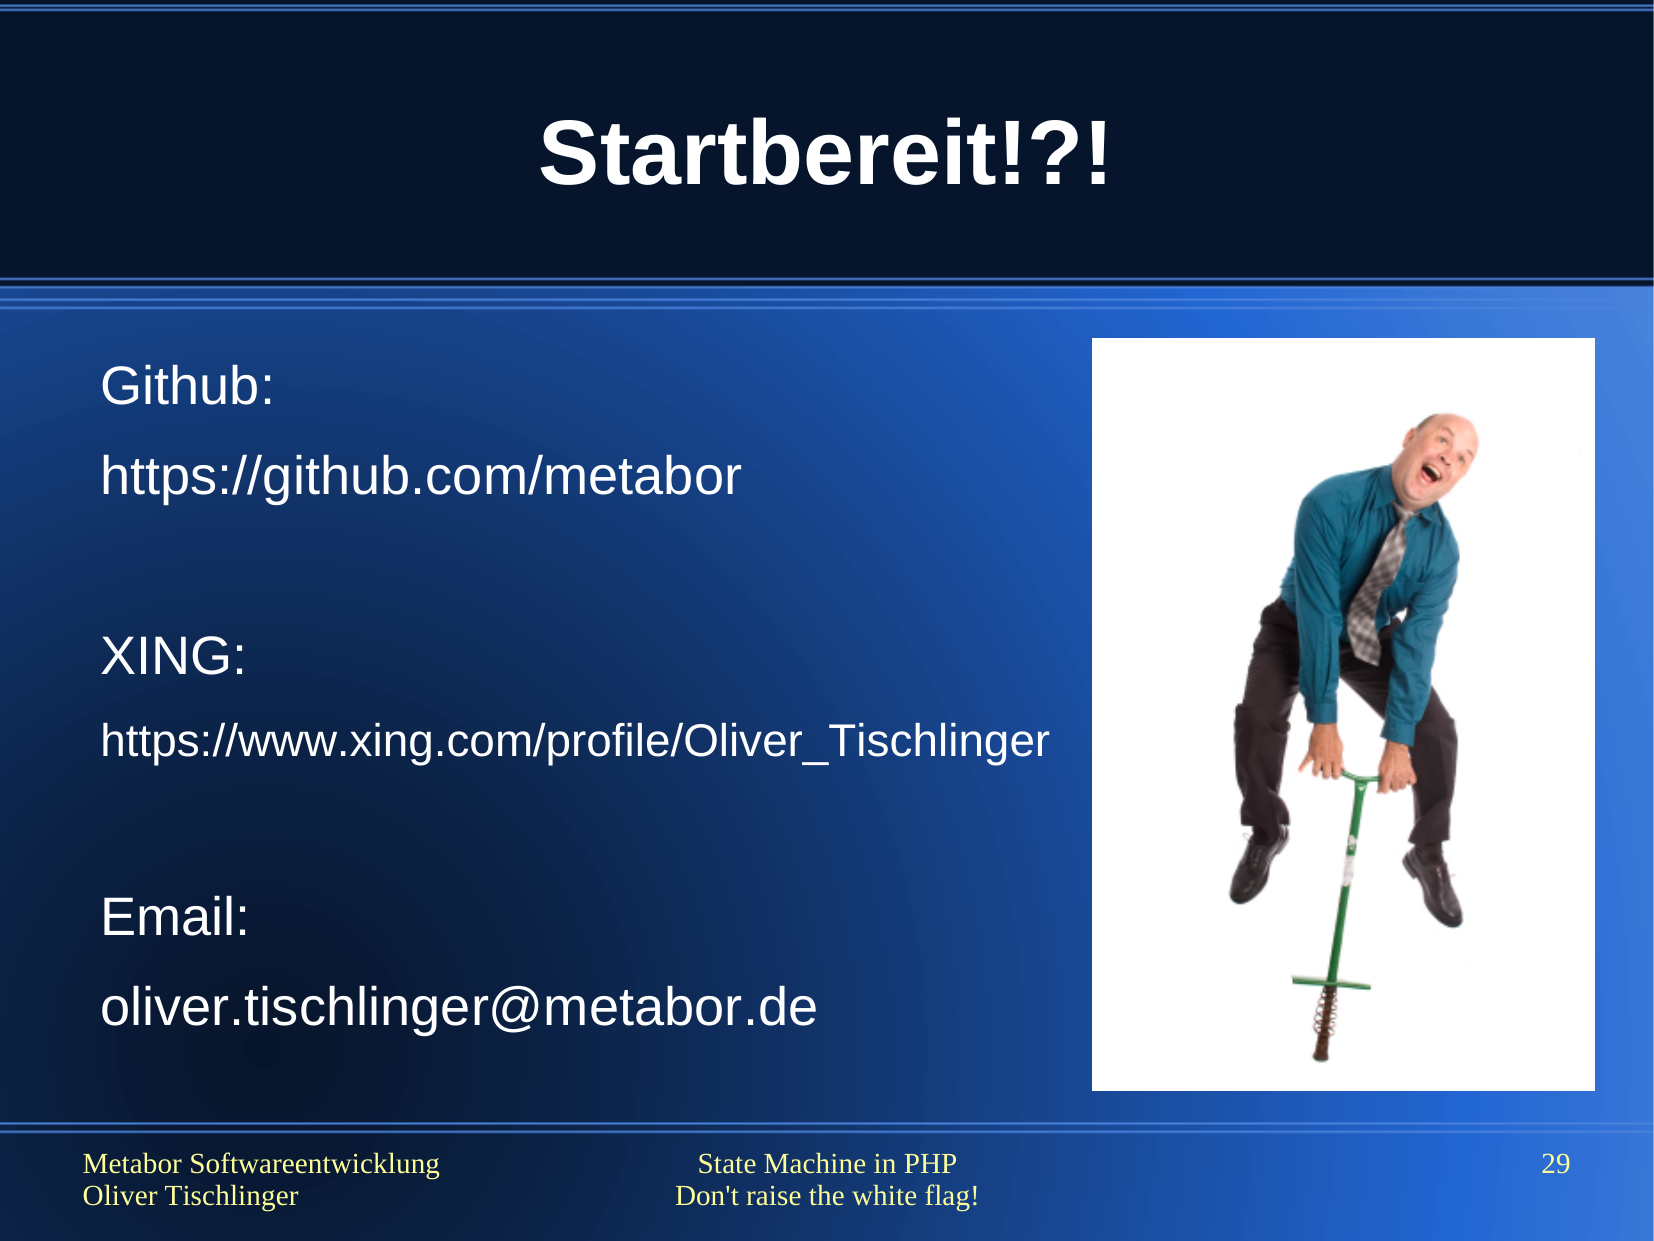

# Startbereit!?!
Github:
https://github.com/metabor
XING:
https://www.xing.com/profile/Oliver_Tischlinger
Email:
oliver.tischlinger@metabor.de
29